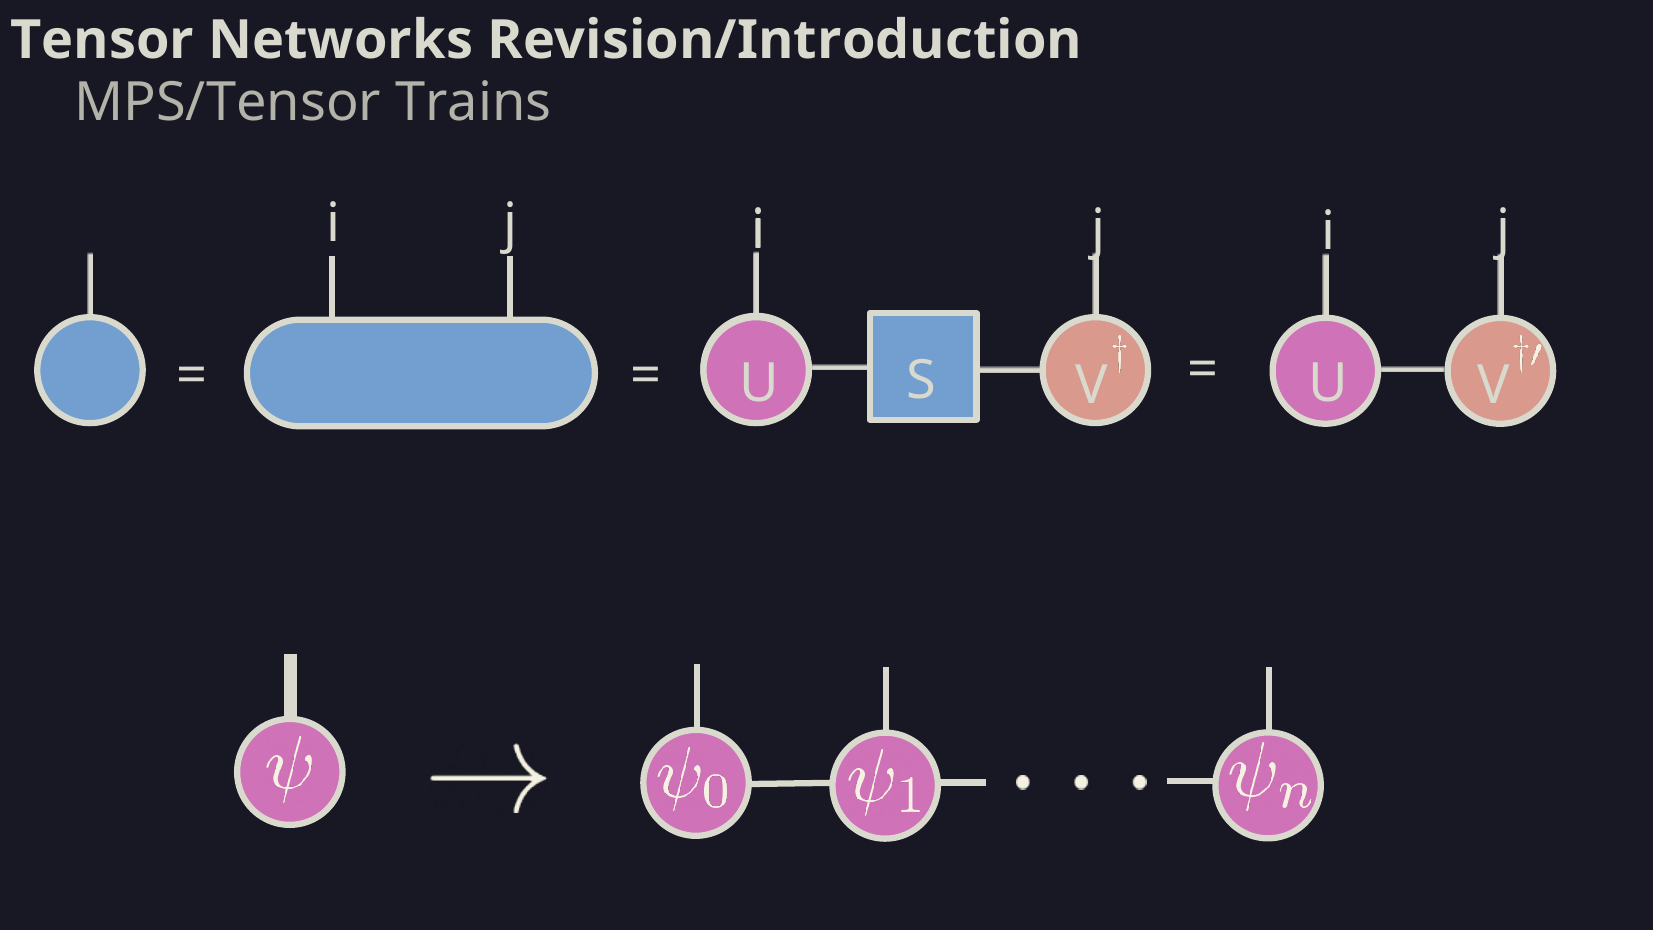

Tensor Networks Revision/Introduction
MPS/Tensor Trains
i
j
i
j
j
i
i
=
=
=
S
U
V
V
U
U